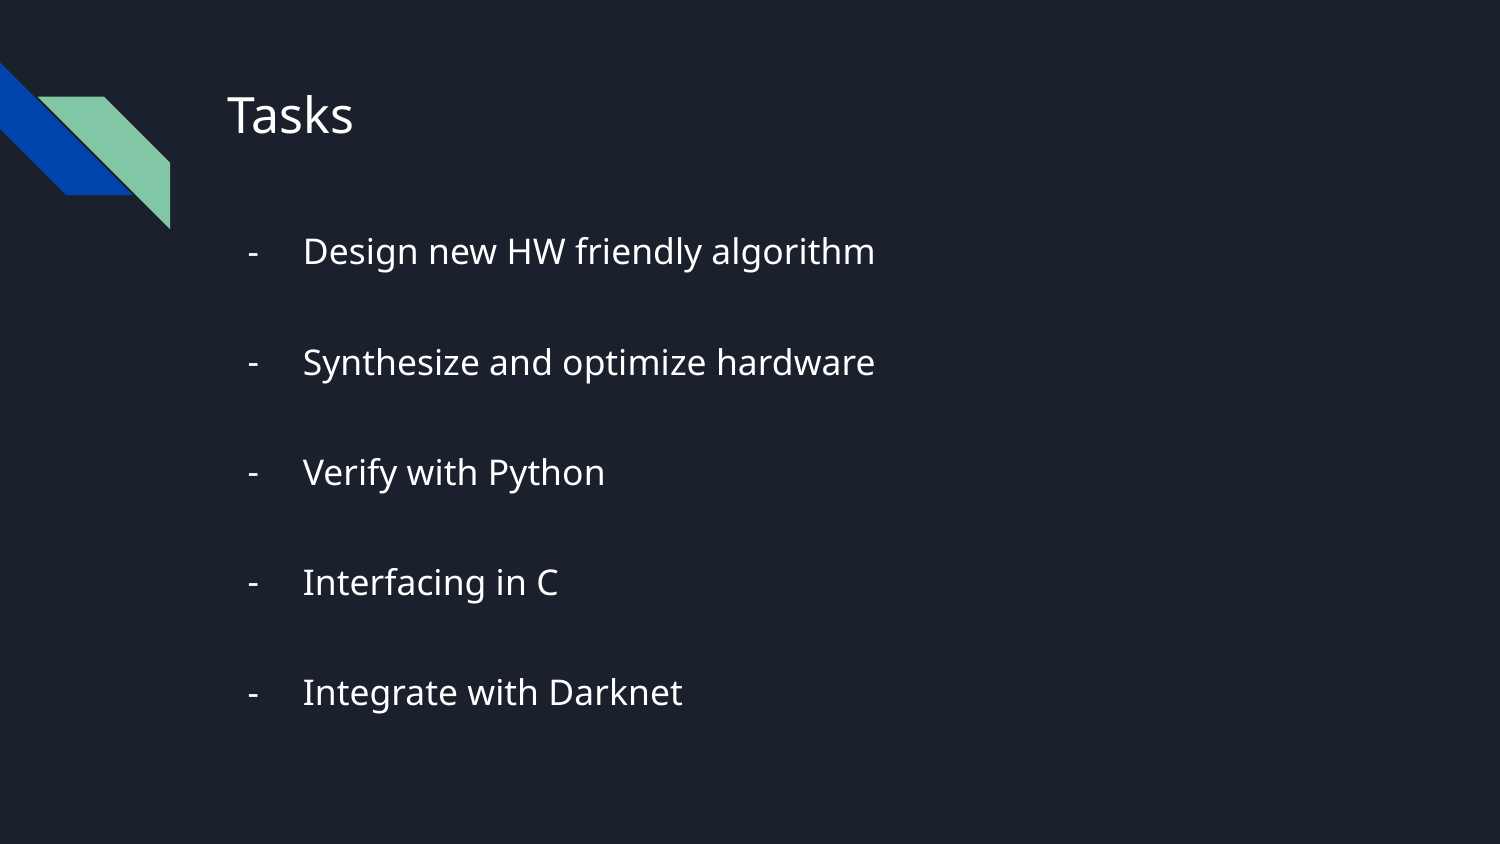

# Tasks
Design new HW friendly algorithm
Synthesize and optimize hardware
Verify with Python
Interfacing in C
Integrate with Darknet